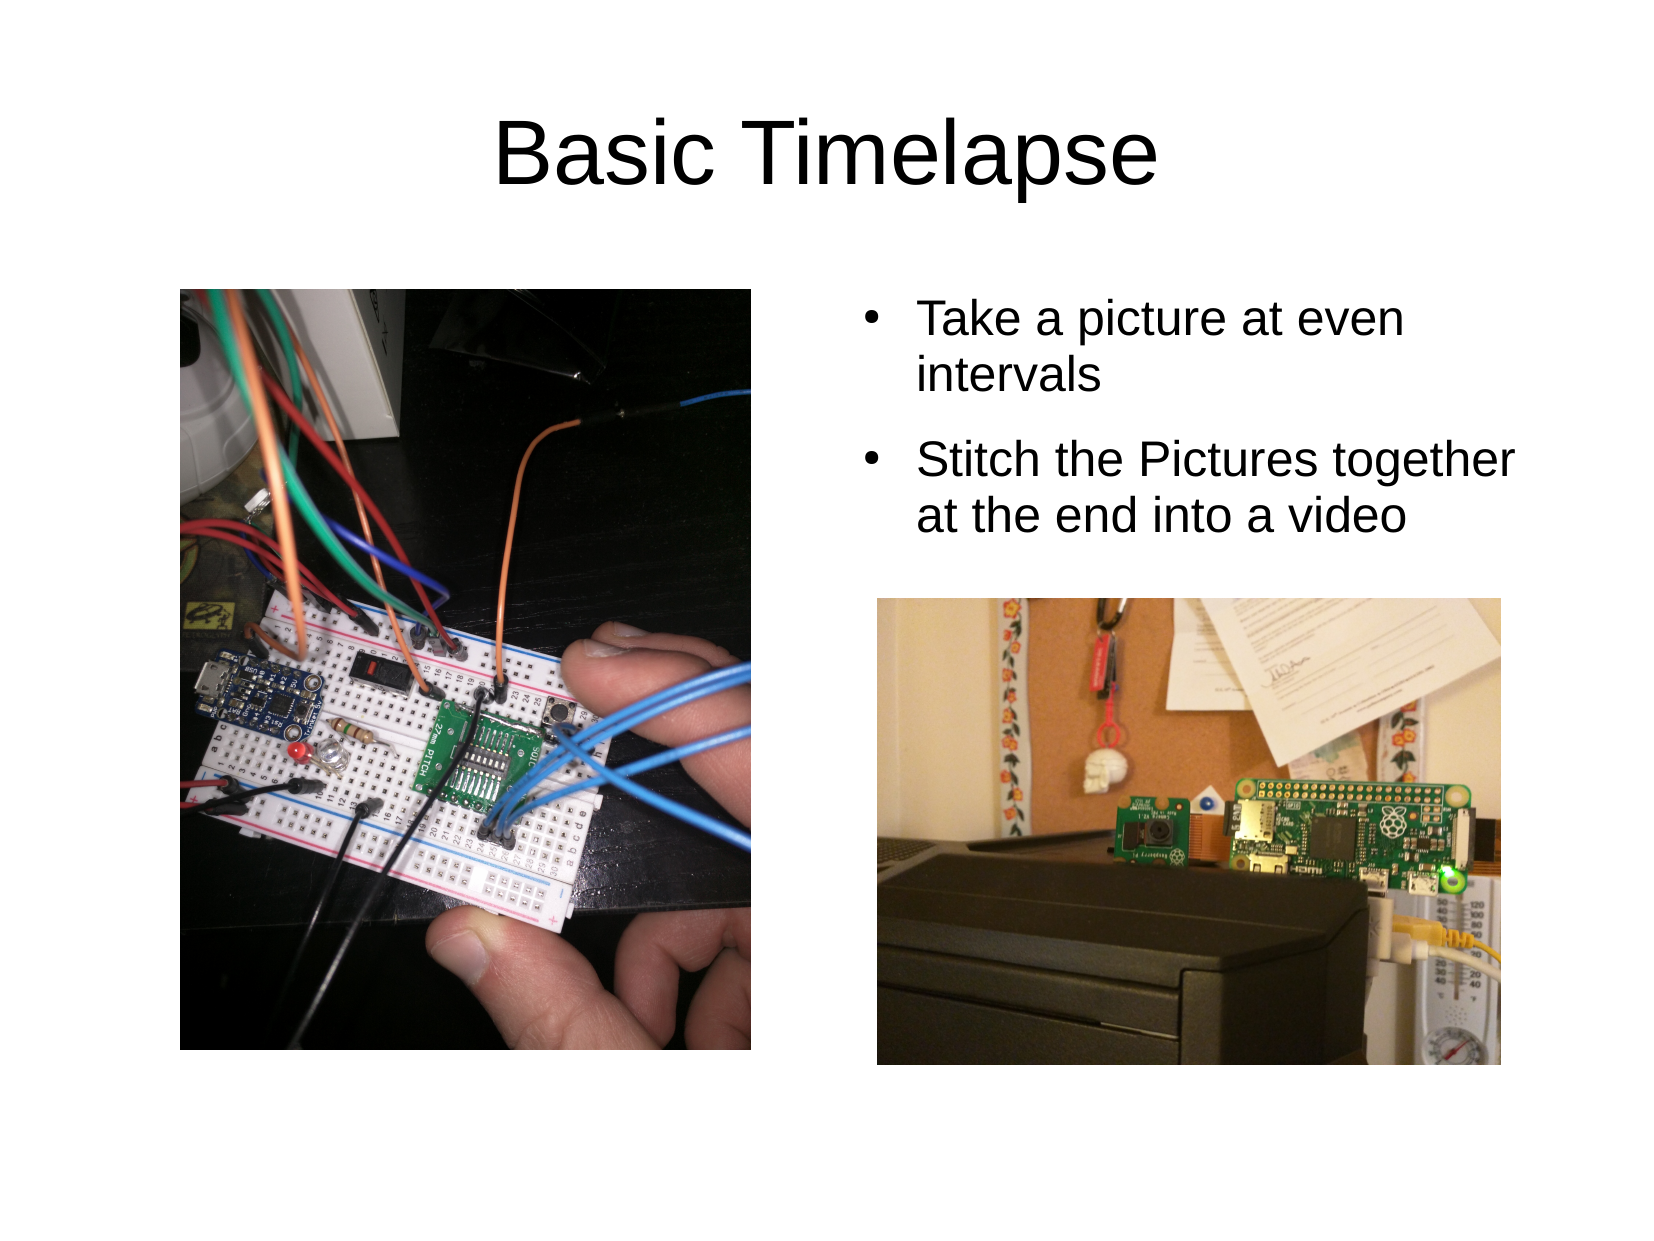

# Basic Timelapse
Take a picture at even intervals
Stitch the Pictures together at the end into a video